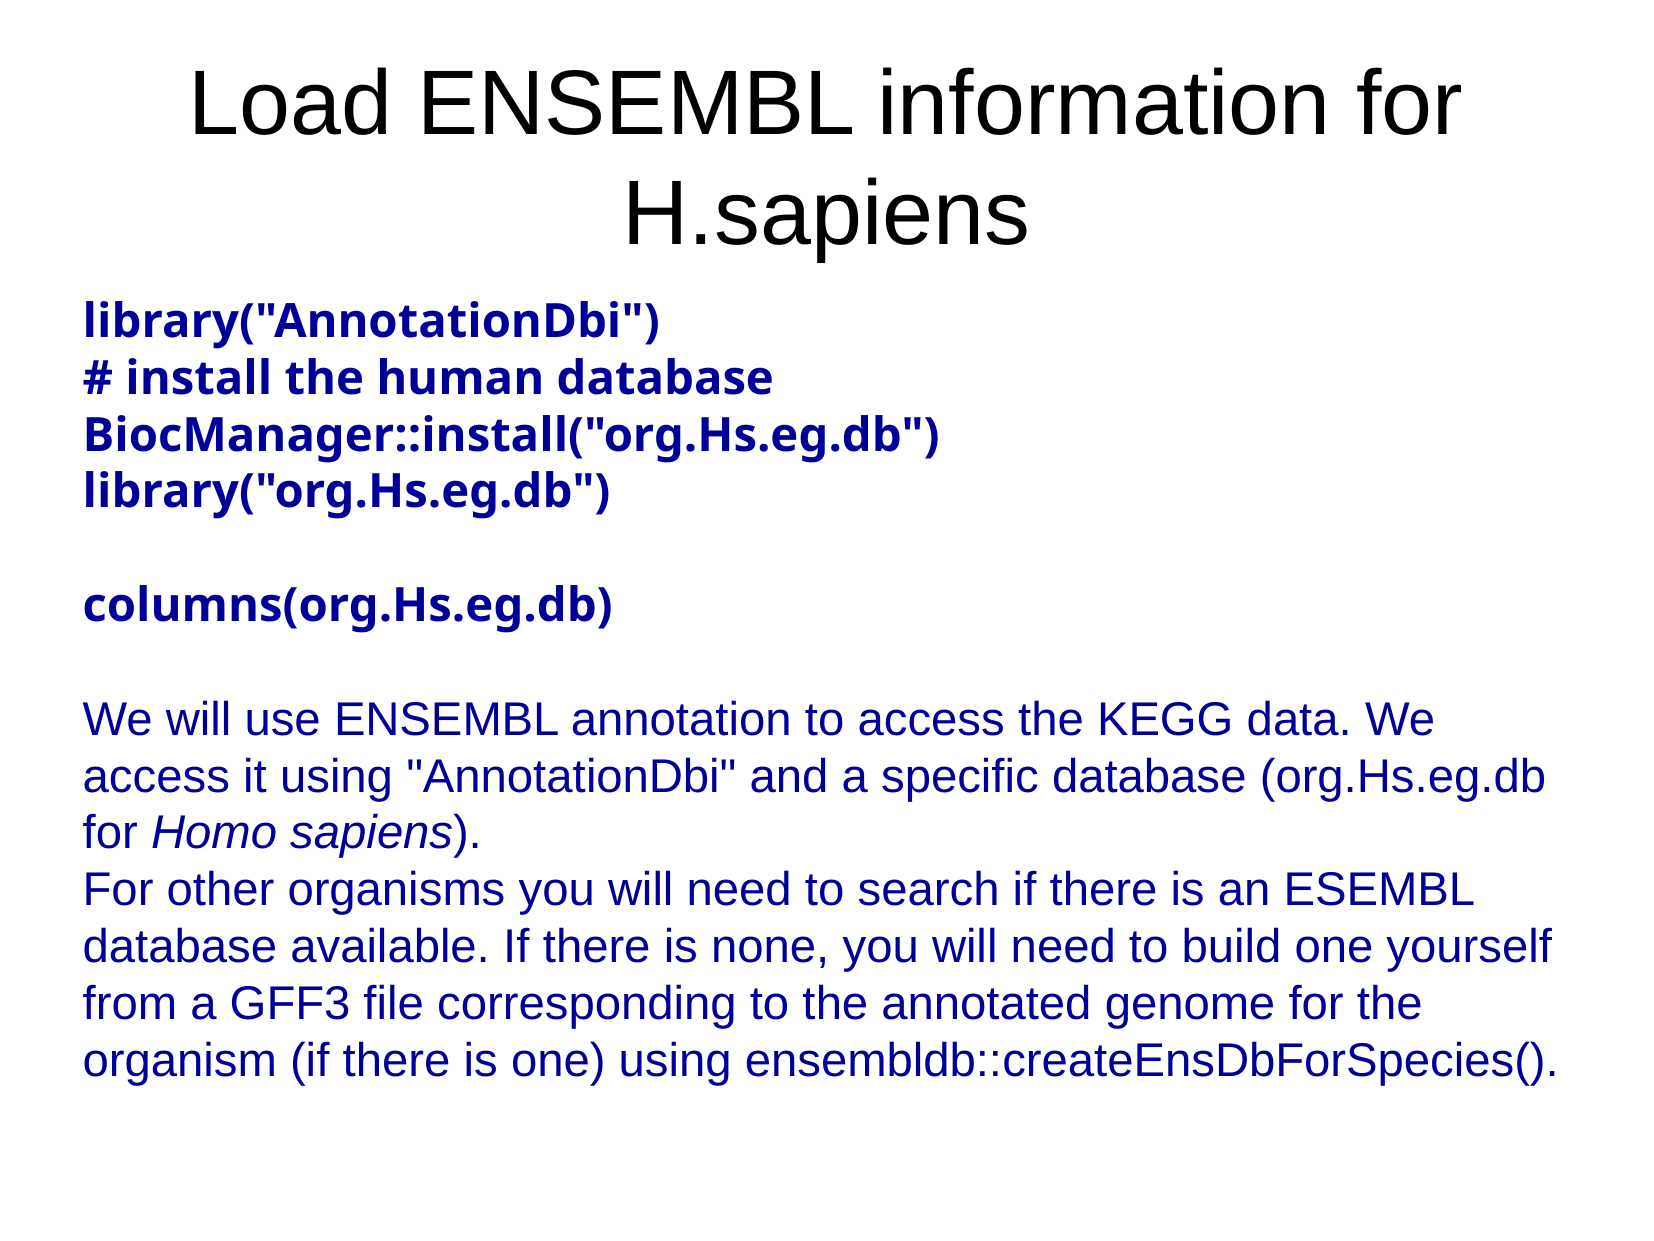

Load ENSEMBL information for H.sapiens
library("AnnotationDbi")
# install the human database
BiocManager::install("org.Hs.eg.db")
library("org.Hs.eg.db")
columns(org.Hs.eg.db)
We will use ENSEMBL annotation to access the KEGG data. We access it using "AnnotationDbi" and a specific database (org.Hs.eg.db for Homo sapiens).
For other organisms you will need to search if there is an ESEMBL database available. If there is none, you will need to build one yourself from a GFF3 file corresponding to the annotated genome for the organism (if there is one) using ensembldb::createEnsDbForSpecies().